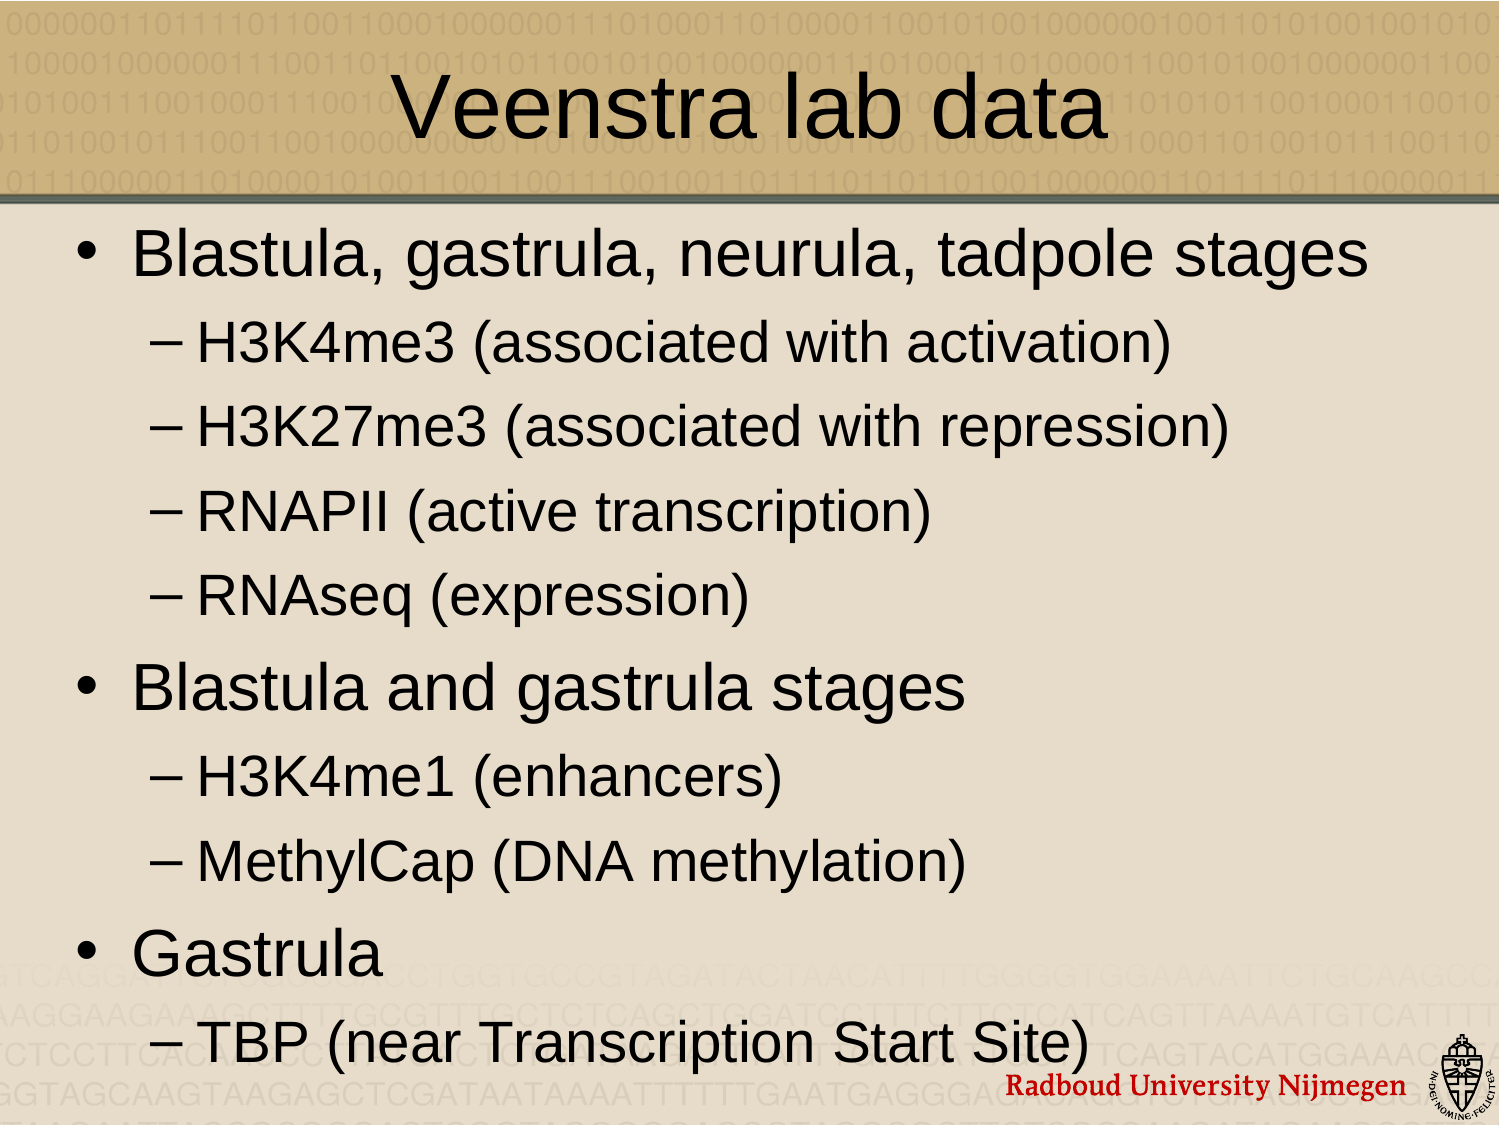

# Veenstra lab data
Blastula, gastrula, neurula, tadpole stages
H3K4me3 (associated with activation)
H3K27me3 (associated with repression)
RNAPII (active transcription)
RNAseq (expression)
Blastula and gastrula stages
H3K4me1 (enhancers)
MethylCap (DNA methylation)
Gastrula
TBP (near Transcription Start Site)